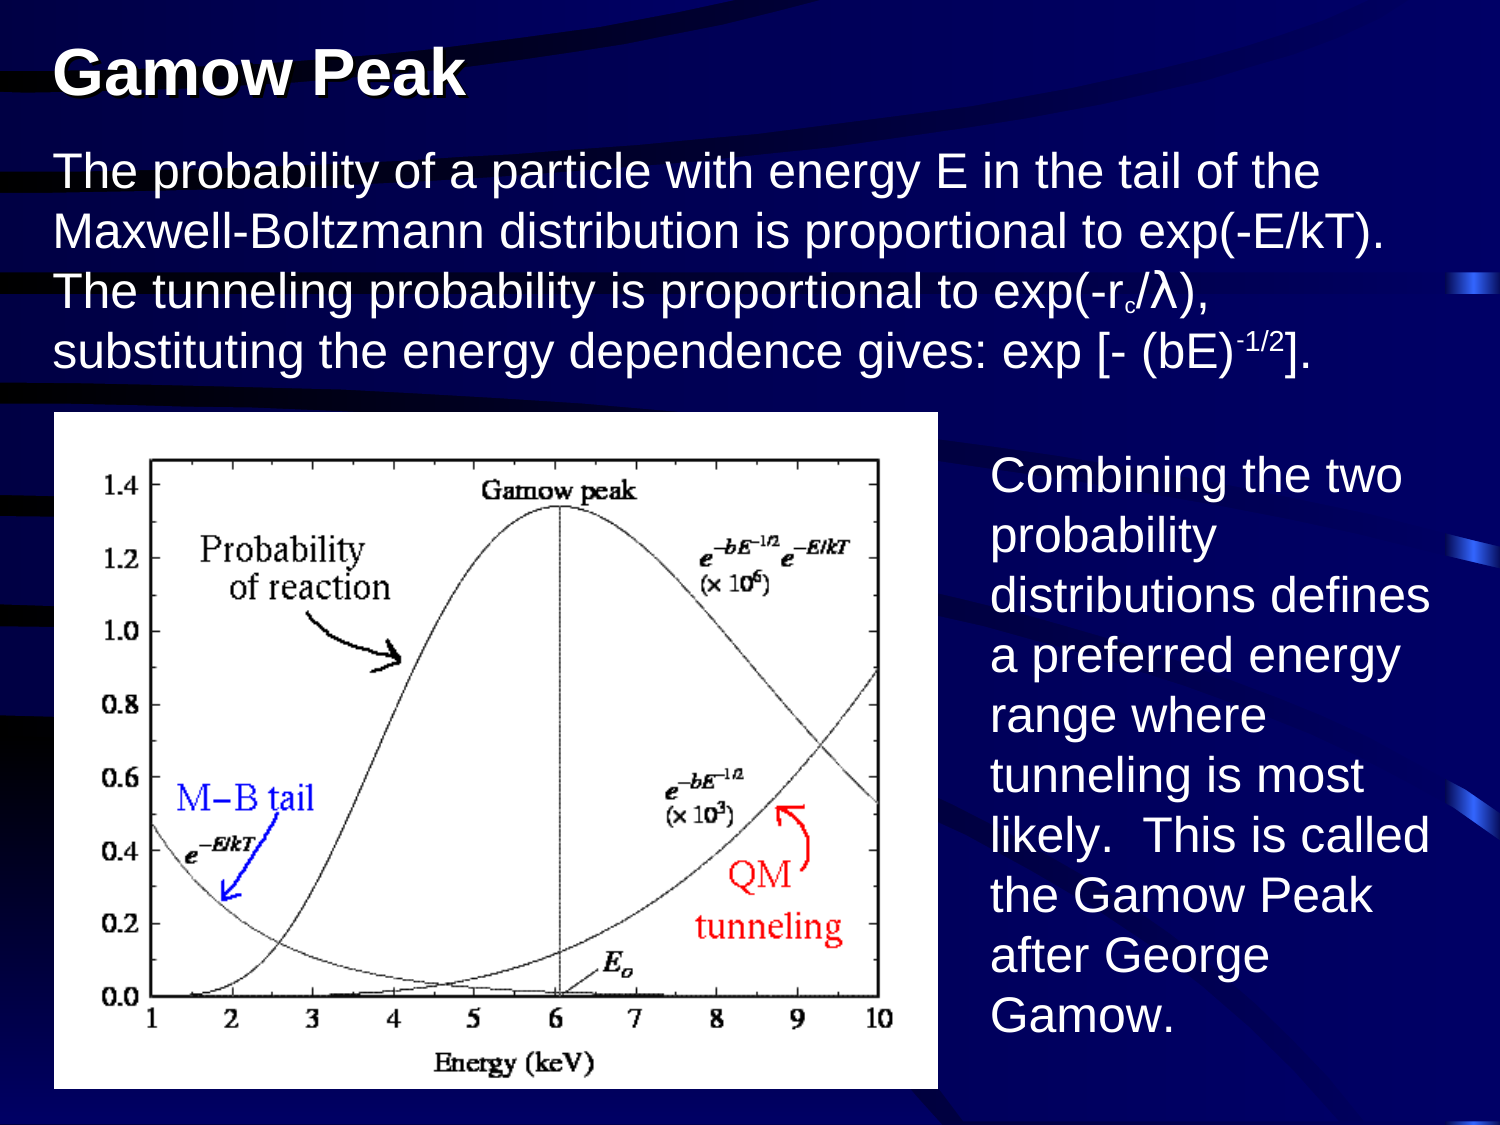

Gamow Peak
The probability of a particle with energy E in the tail of the Maxwell-Boltzmann distribution is proportional to exp(-E/kT). The tunneling probability is proportional to exp(-rc/λ), substituting the energy dependence gives: exp [- (bE)-1/2].
Combining the two probability distributions defines a preferred energy range where tunneling is most likely. This is called the Gamow Peak after George Gamow.